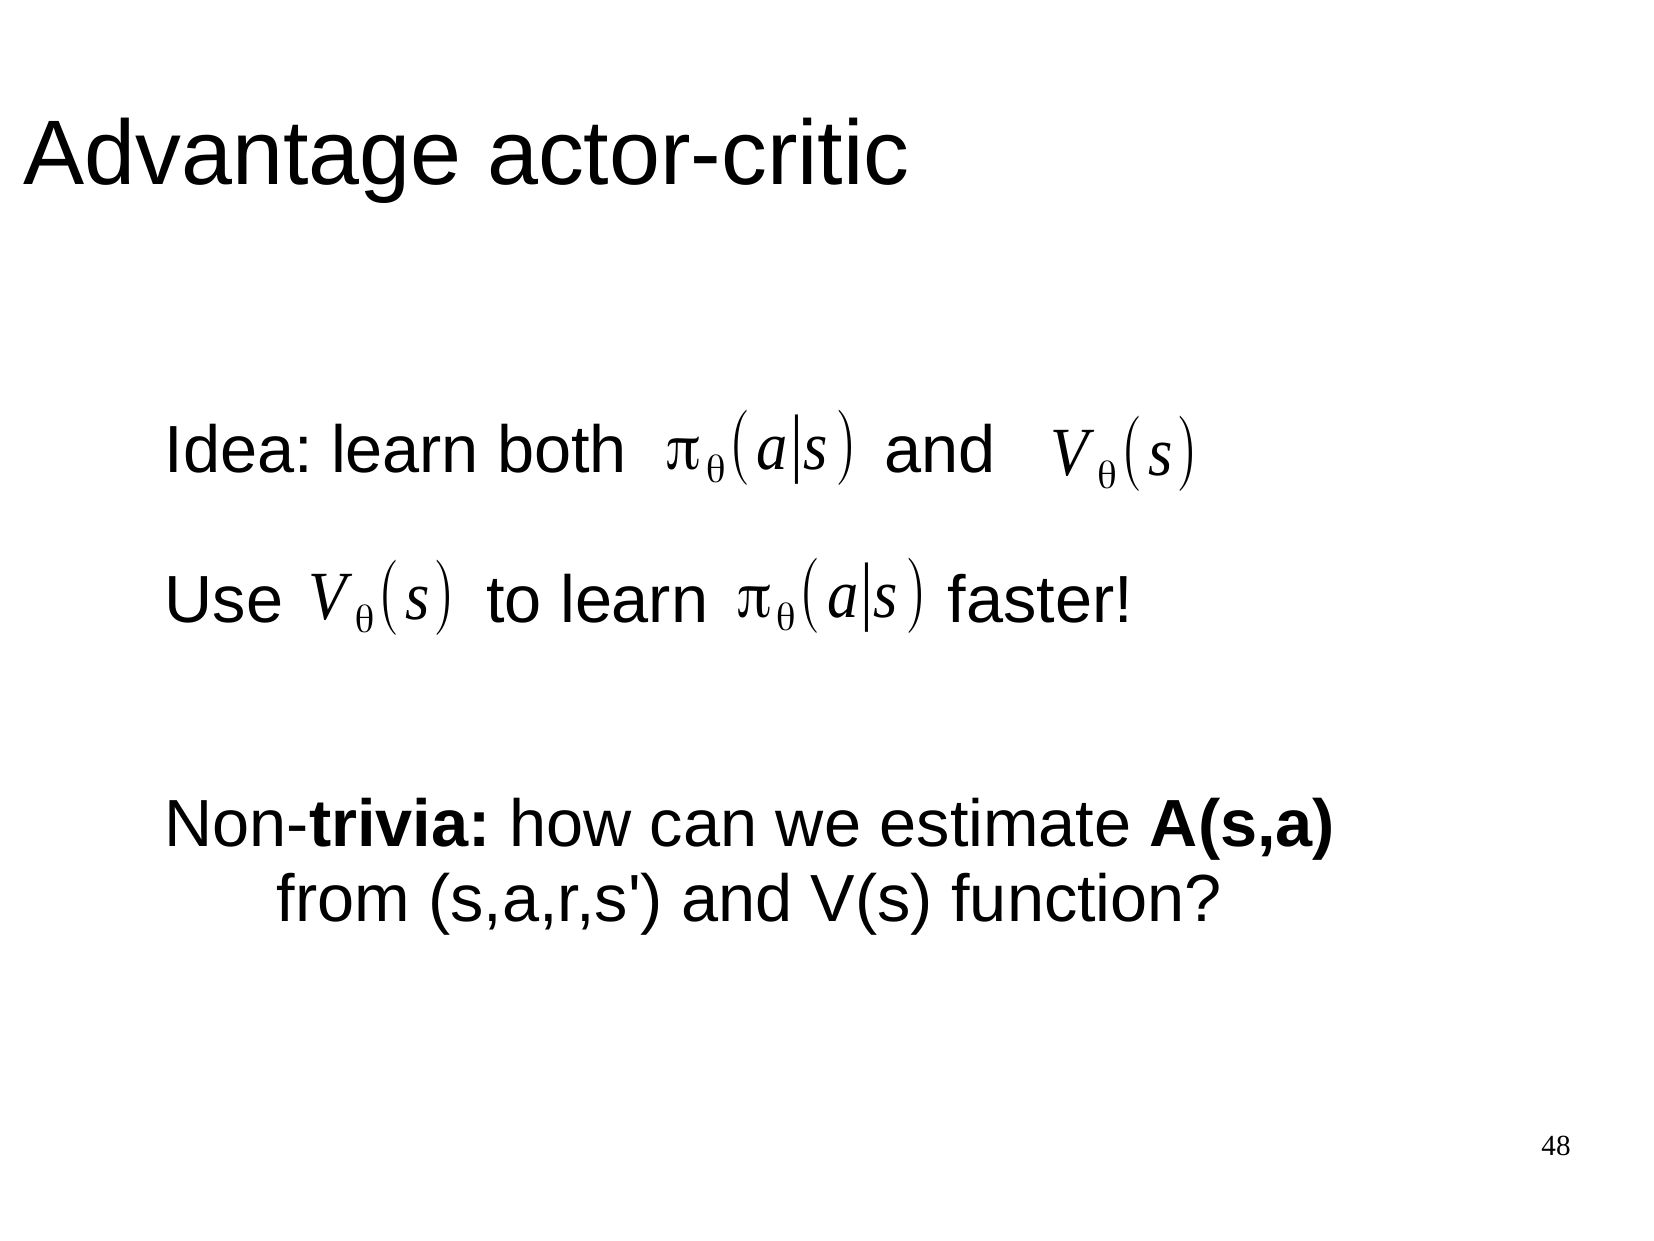

# Advantage actor-critic
Idea: learn both and
Use to learn faster!
Non-trivia: how can we estimate A(s,a)
from (s,a,r,s') and V(s) function?
48